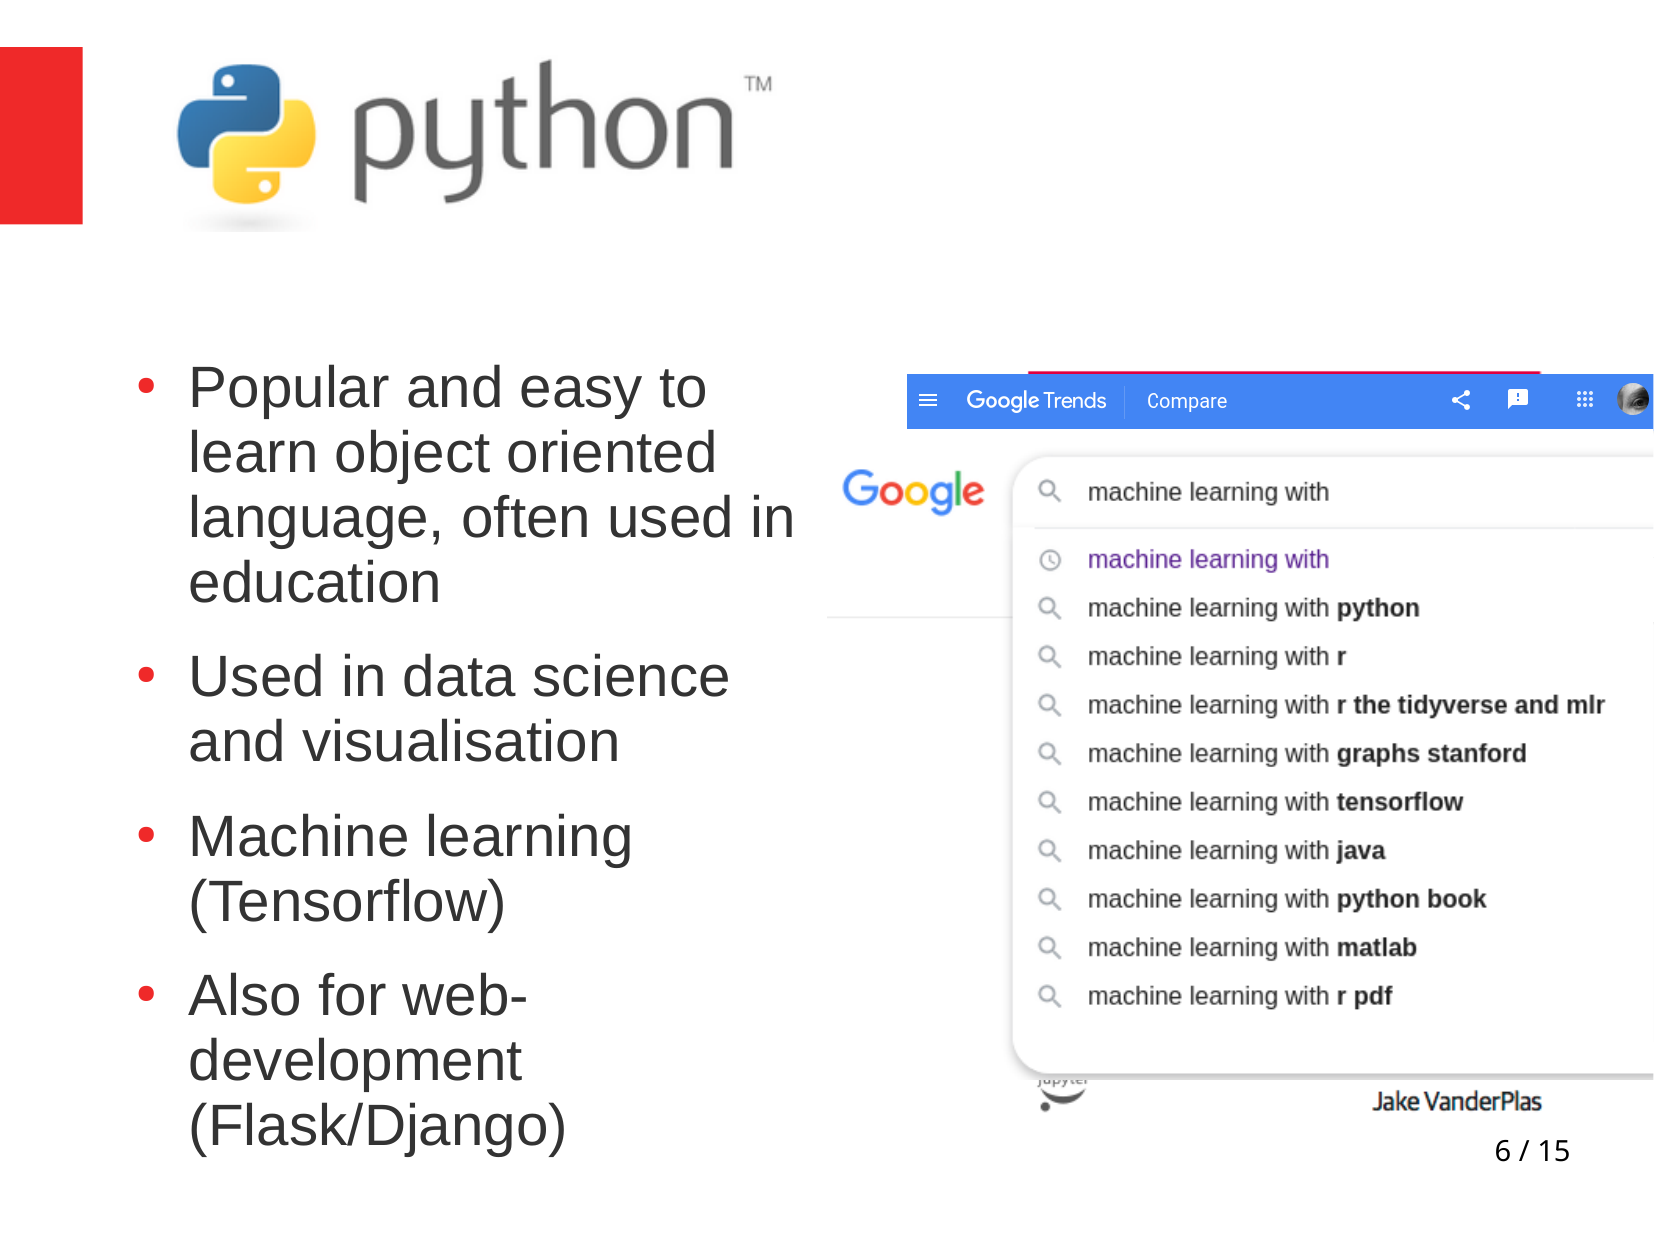

# Python
Popular and easy to learn object oriented language, often used in education
Used in data science and visualisation
Machine learning (Tensorflow)
Also for web-development (Flask/Django)
6